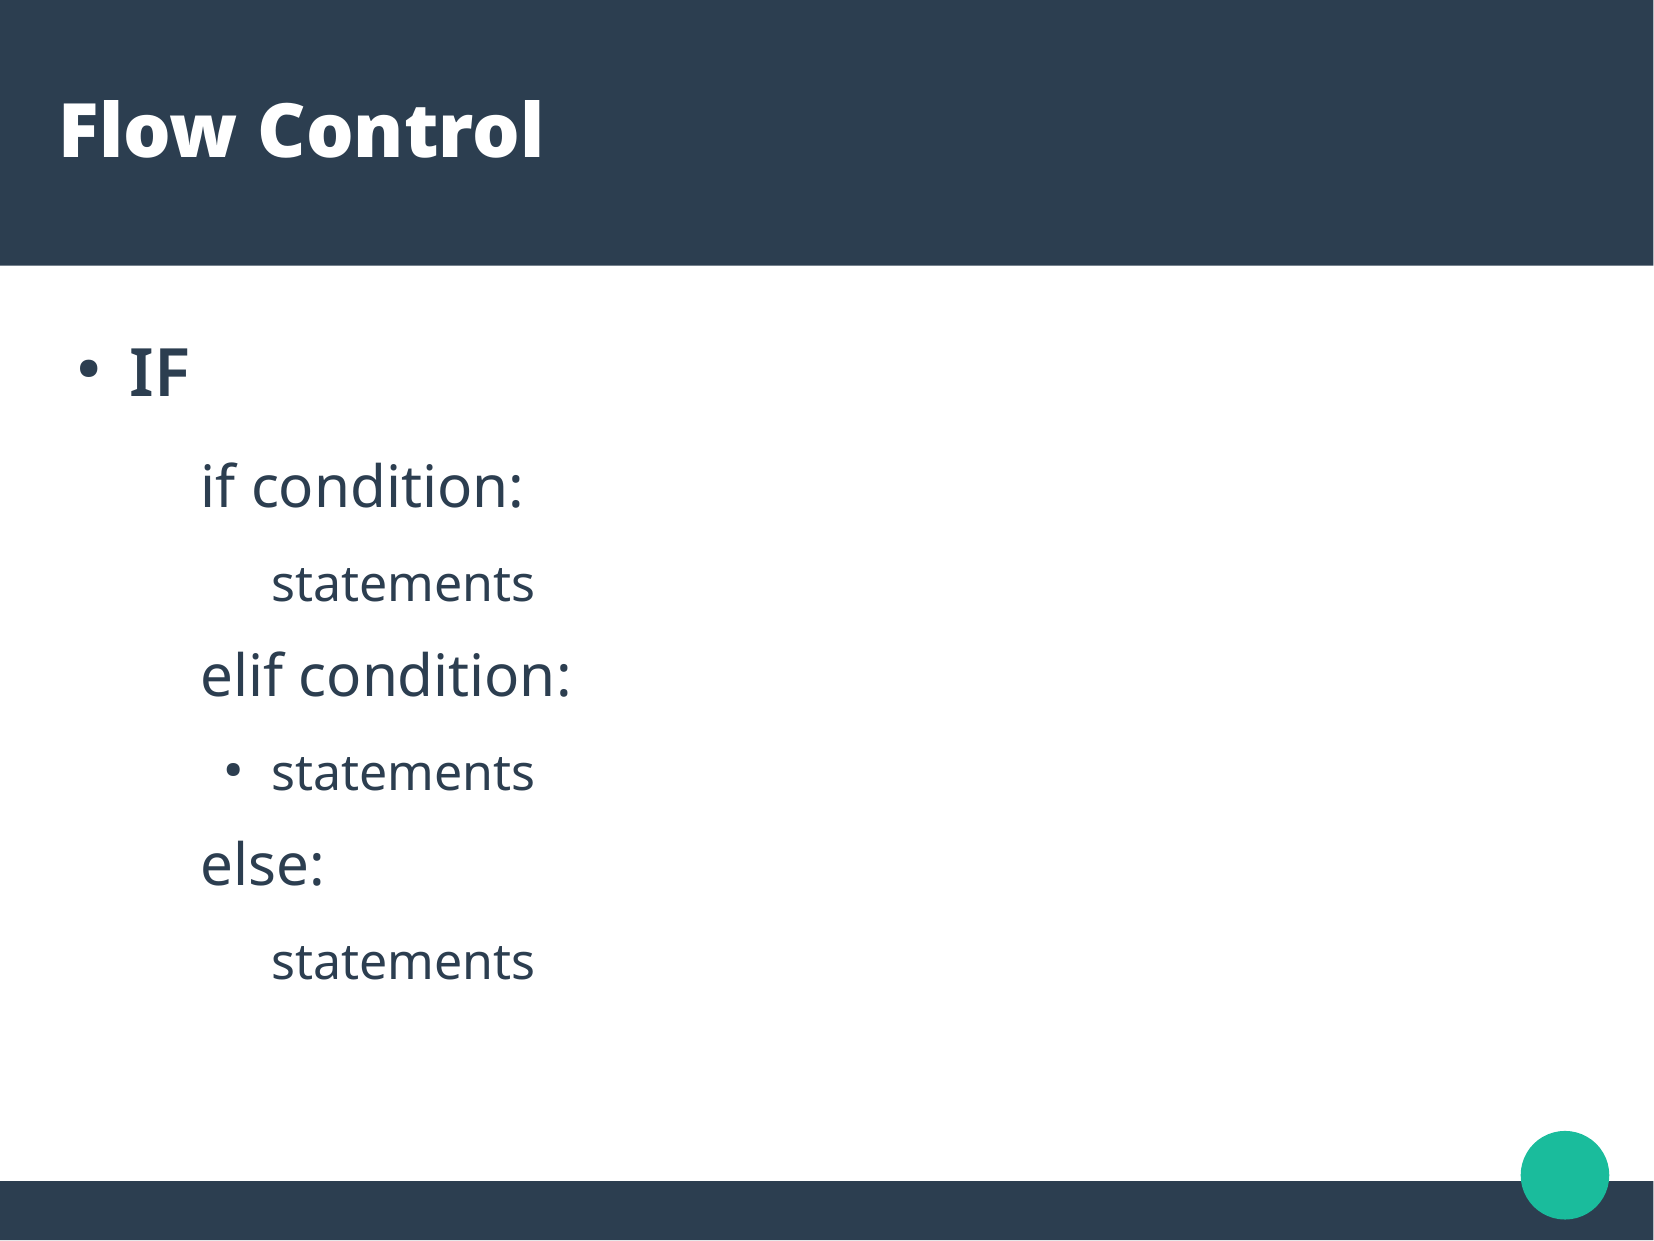

# Flow Control
IF
if condition:
statements
elif condition:
statements
else:
statements